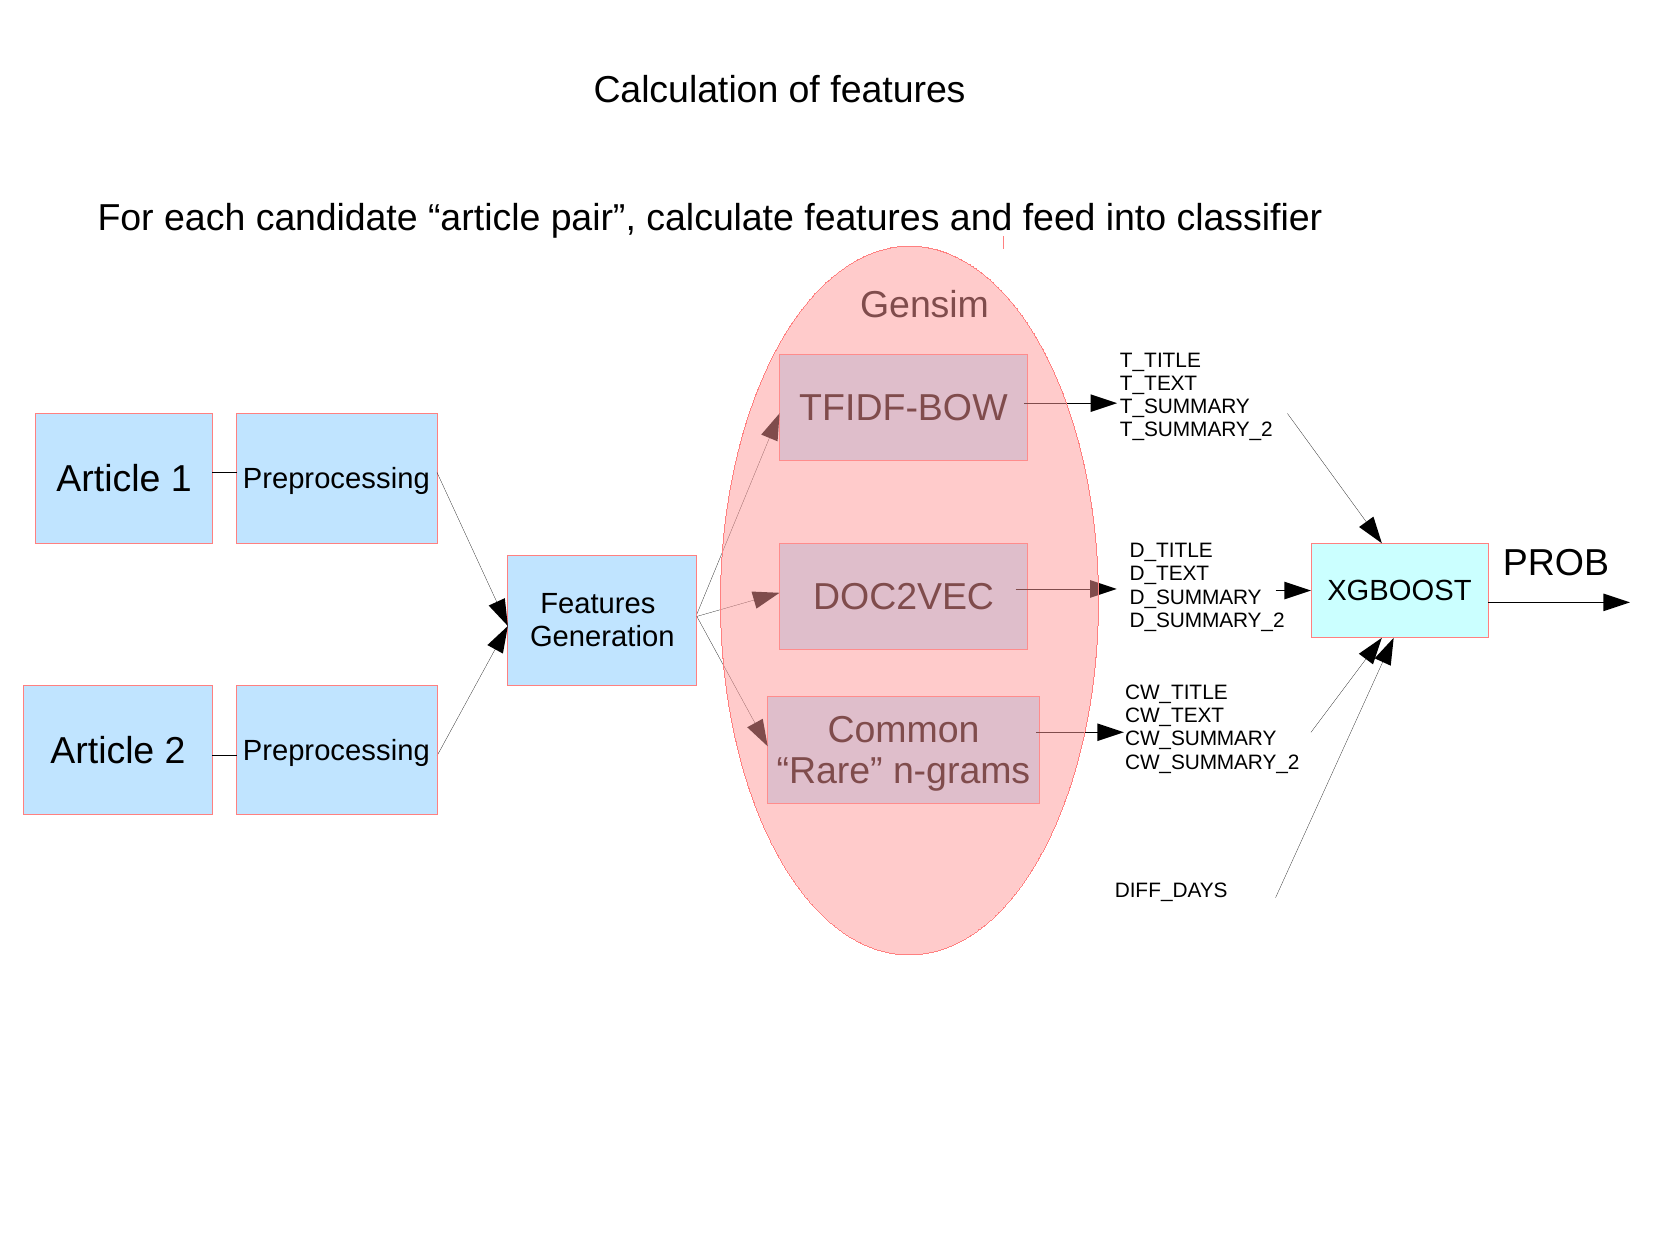

Calculation of features
For each candidate “article pair”, calculate features and feed into classifier
Gensim
T_TITLE
T_TEXT
T_SUMMARY
T_SUMMARY_2
TFIDF-BOW
Article 1
Preprocessing
D_TITLE
D_TEXT
D_SUMMARY
D_SUMMARY_2
PROB
DOC2VEC
XGBOOST
Features
Generation
CW_TITLE
CW_TEXT
CW_SUMMARY
CW_SUMMARY_2
Article 2
Preprocessing
Common
“Rare” n-grams
DIFF_DAYS